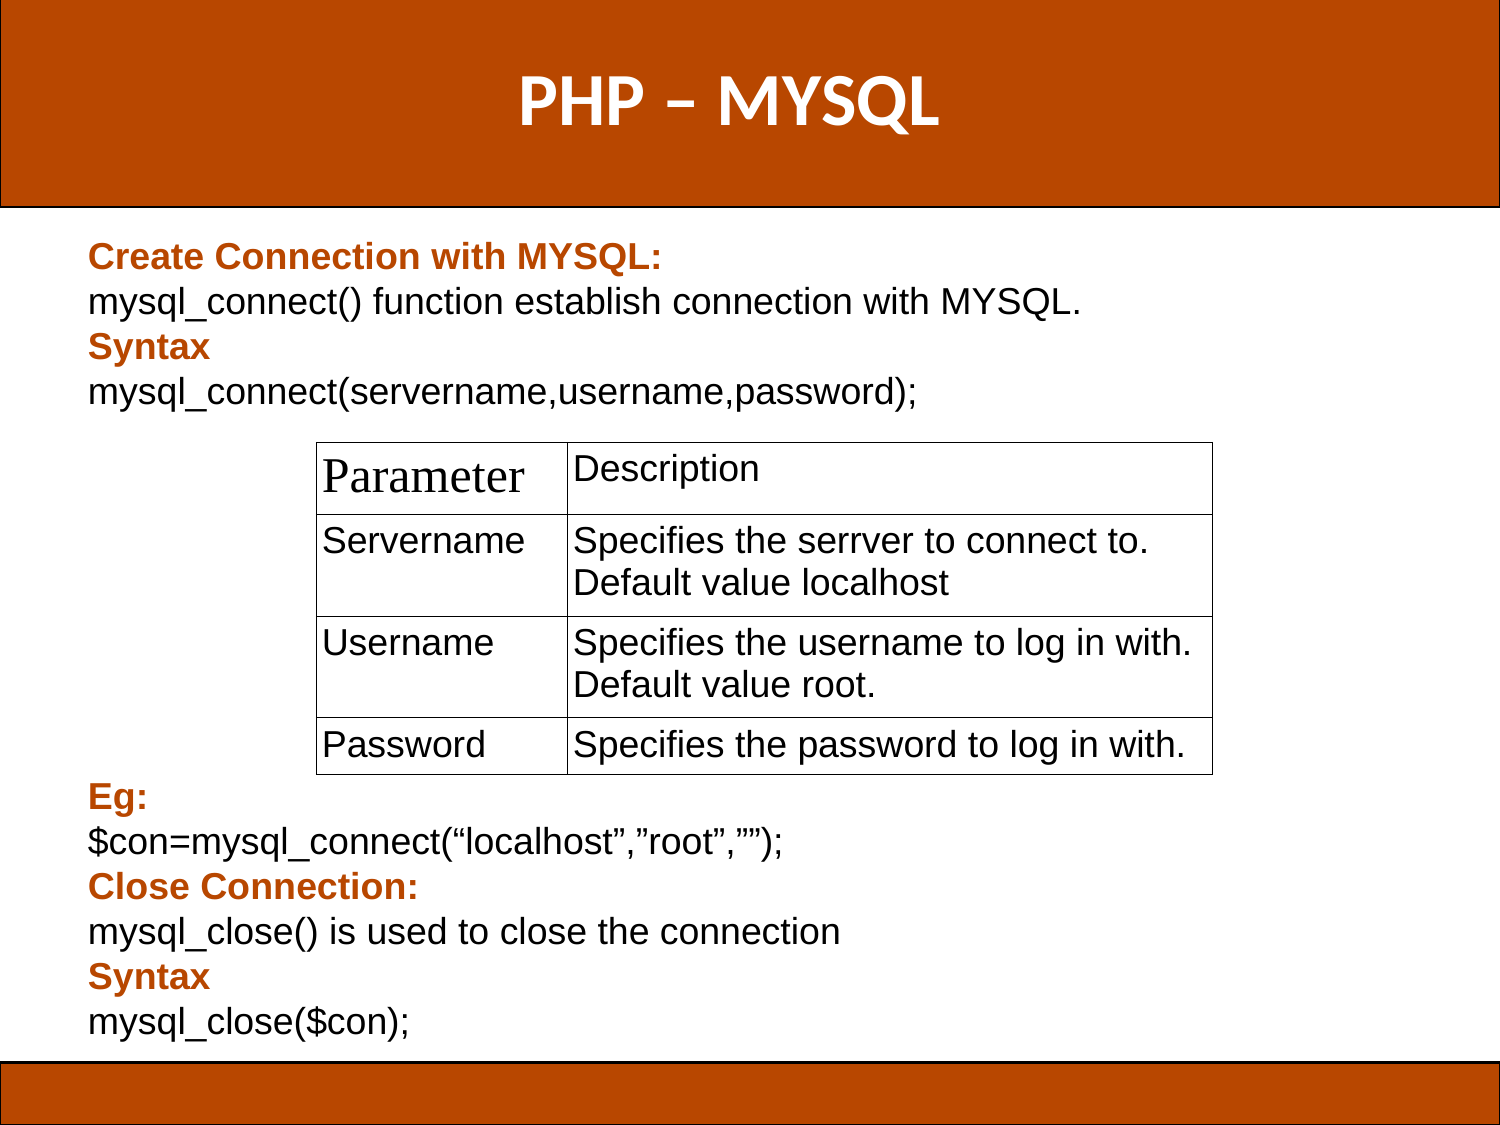

PHP – MYSQL
#
Create Connection with MYSQL:
mysql_connect() function establish connection with MYSQL.
Syntax
mysql_connect(servername,username,password);
Eg:
$con=mysql_connect(“localhost”,”root”,””);
Close Connection:
mysql_close() is used to close the connection
Syntax
mysql_close($con);
| Parameter | Description |
| --- | --- |
| Servername | Specifies the serrver to connect to. Default value localhost |
| Username | Specifies the username to log in with. Default value root. |
| Password | Specifies the password to log in with. |